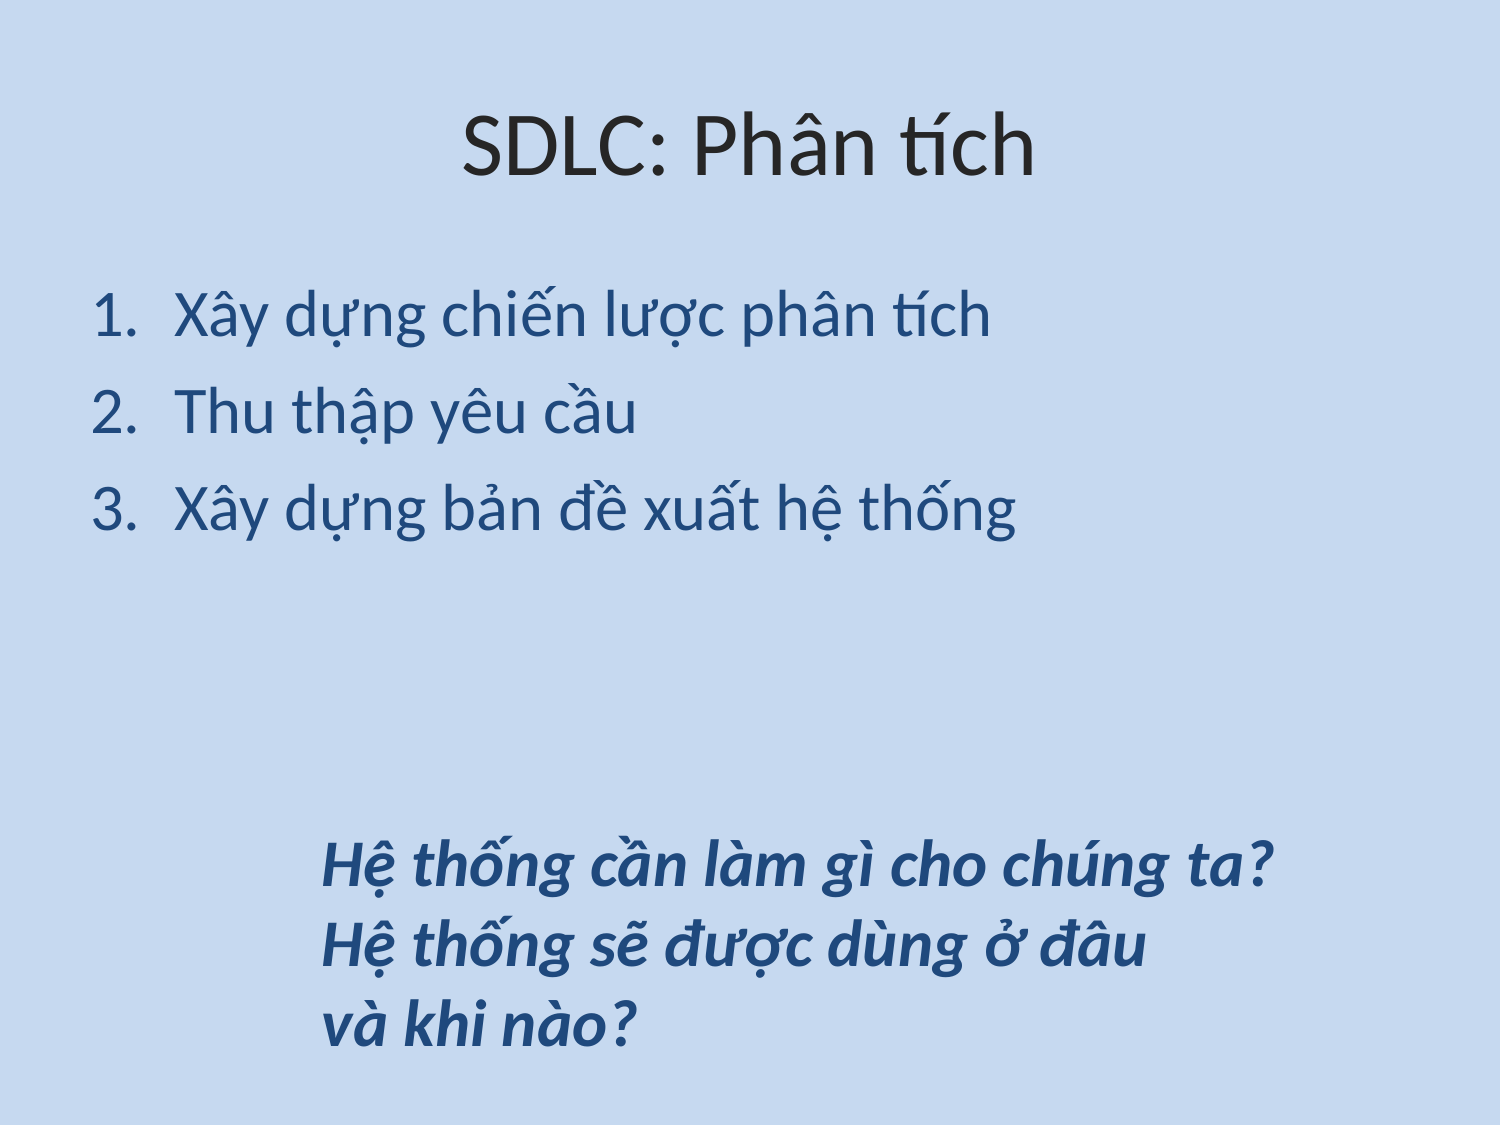

# SDLC: Phân tích
Xây dựng chiến lược phân tích
Thu thập yêu cầu
Xây dựng bản đề xuất hệ thống
Hệ thống cần làm gì cho chúng ta?
Hệ thống sẽ được dùng ở đâu
và khi nào?